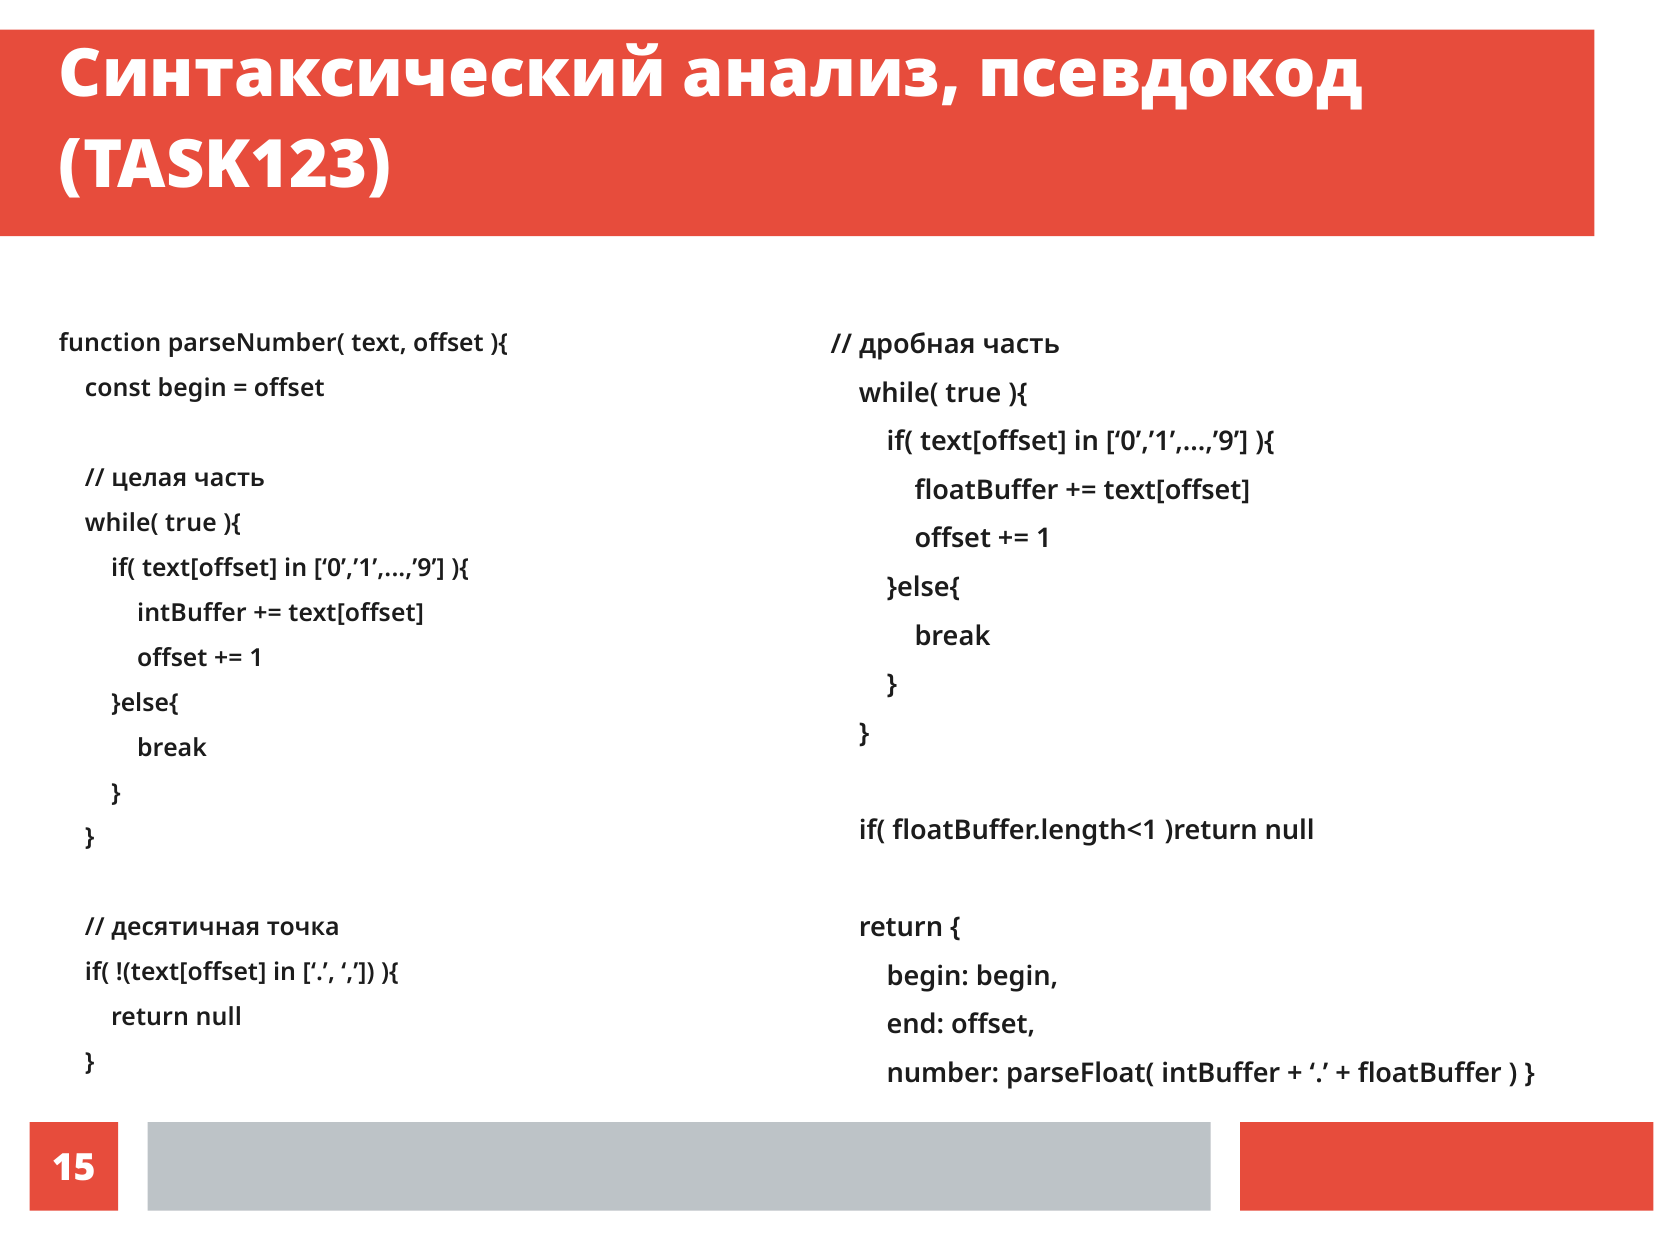

# Синтаксический анализ, псевдокод (TASK123)
function parseNumber( text, offset ){
 const begin = offset
 // целая часть
 while( true ){
 if( text[offset] in [‘0’,’1’,...,’9’] ){
 intBuffer += text[offset]
 offset += 1
 }else{
 break
 }
 }
 // десятичная точка
 if( !(text[offset] in [‘.’, ‘,’]) ){
 return null
 }
// дробная часть
 while( true ){
 if( text[offset] in [‘0’,’1’,...,’9’] ){
 floatBuffer += text[offset]
 offset += 1
 }else{
 break
 }
 }
 if( floatBuffer.length<1 )return null
 return {
 begin: begin,
 end: offset,
 number: parseFloat( intBuffer + ‘.’ + floatBuffer ) }
15